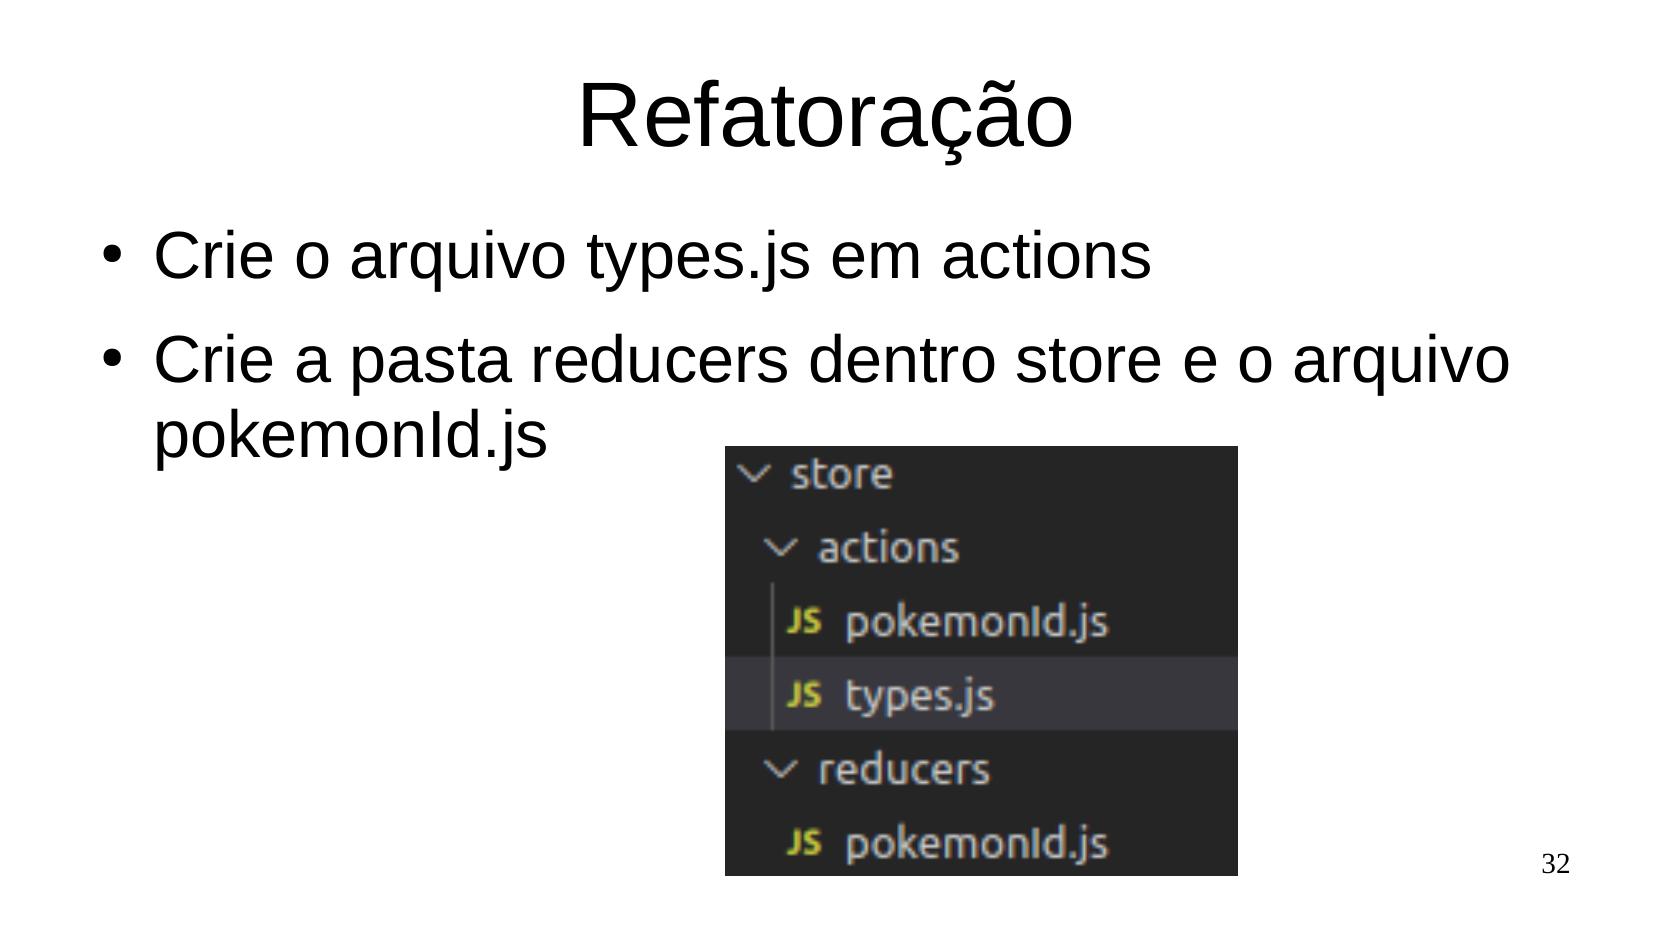

# Refatoração
Crie o arquivo types.js em actions
Crie a pasta reducers dentro store e o arquivo pokemonId.js
32